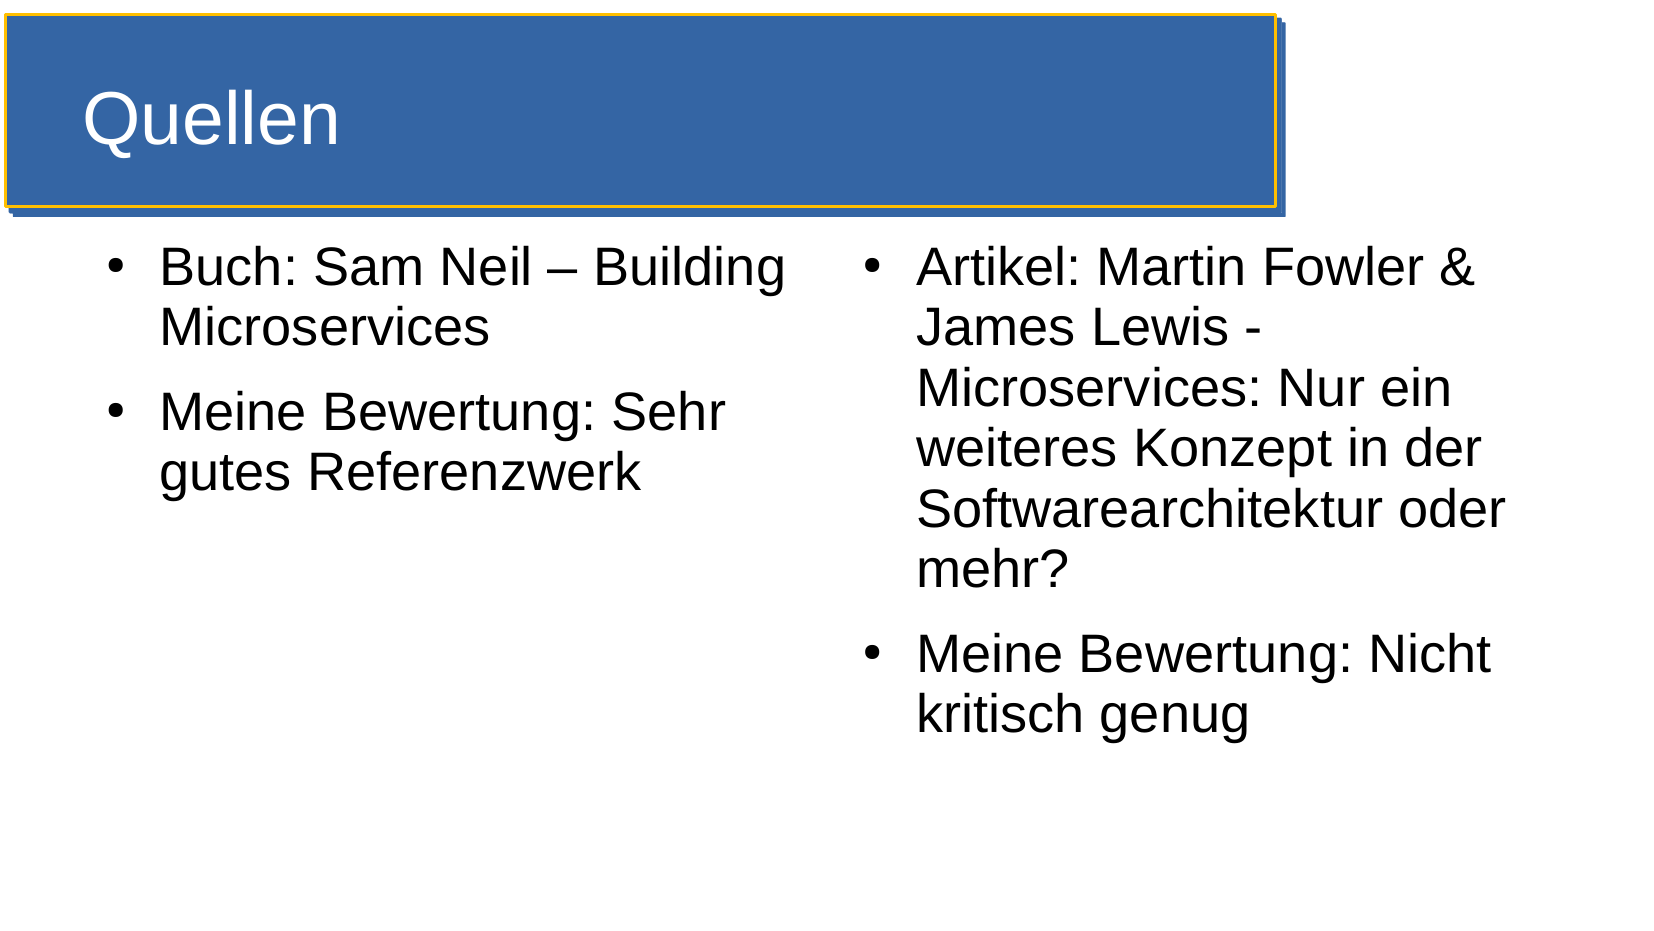

# Quellen
Buch: Sam Neil – Building Microservices
Meine Bewertung: Sehr gutes Referenzwerk
Artikel: Martin Fowler & James Lewis - Microservices: Nur ein weiteres Konzept in der Softwarearchitektur oder mehr?
Meine Bewertung: Nicht kritisch genug